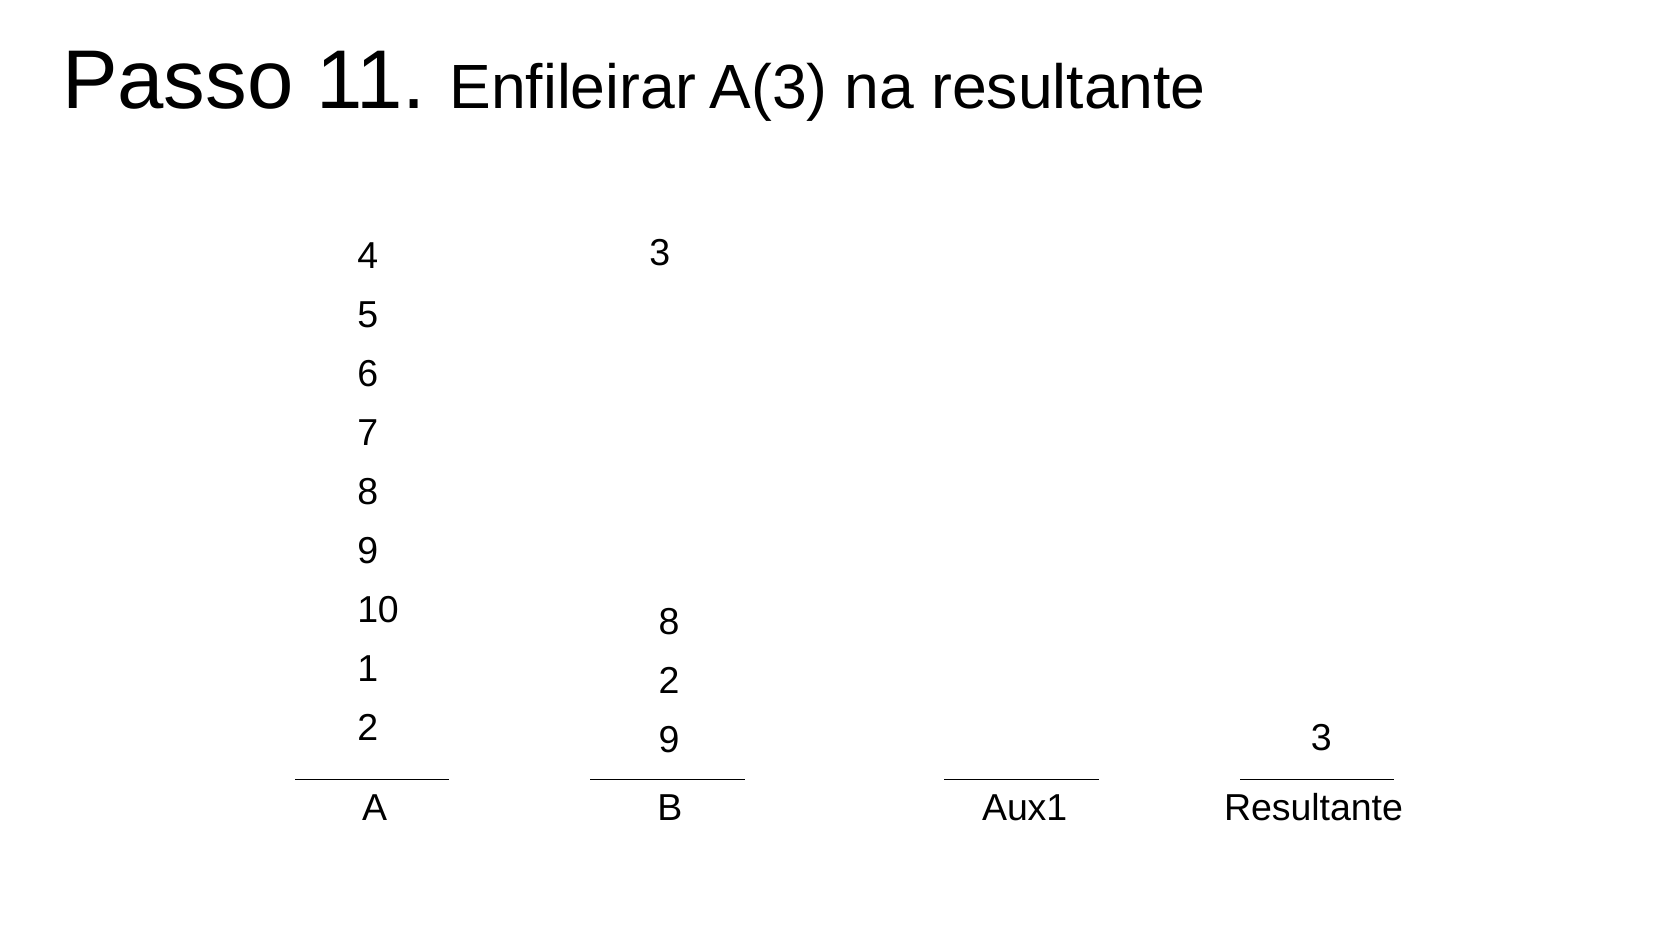

Passo 11. Enfileirar A(3) na resultante
3
4
5
6
7
8
9
10
8
1
2
2
3
9
A
B
Aux1
Resultante